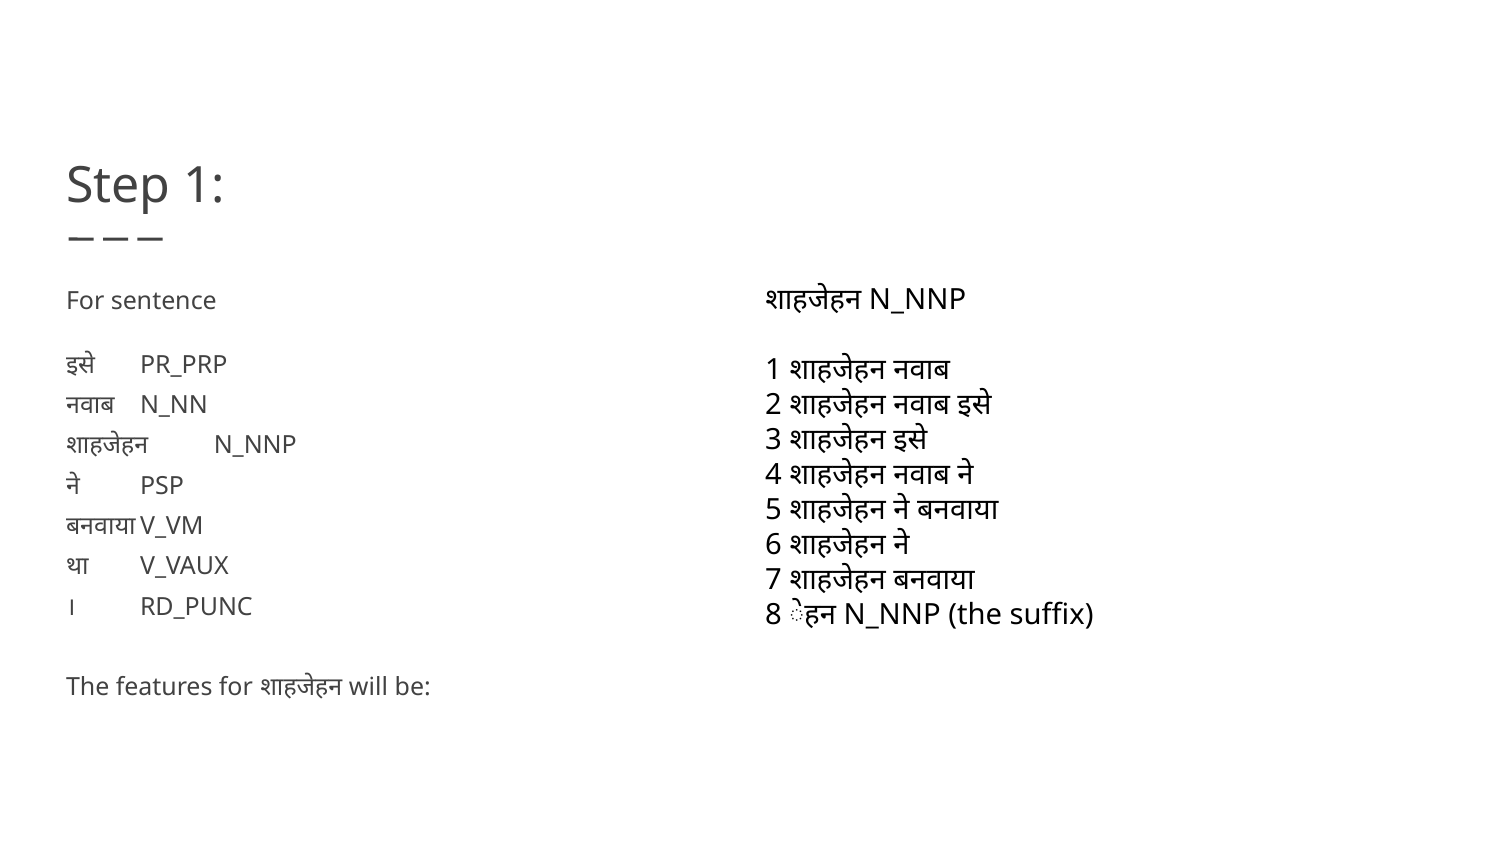

# Step 1:
For sentence
इसे	PR_PRP
नवाब	N_NN
शाहजेहन	N_NNP
ने	PSP
बनवाया	V_VM
था	V_VAUX
।	RD_PUNC
The features for शाहजेहन will be:
शाहजेहन N_NNP
1 शाहजेहन नवाब
2 शाहजेहन नवाब इसे
3 शाहजेहन इसे
4 शाहजेहन नवाब ने
5 शाहजेहन ने बनवाया
6 शाहजेहन ने
7 शाहजेहन बनवाया
8 ेहन N_NNP (the suffix)